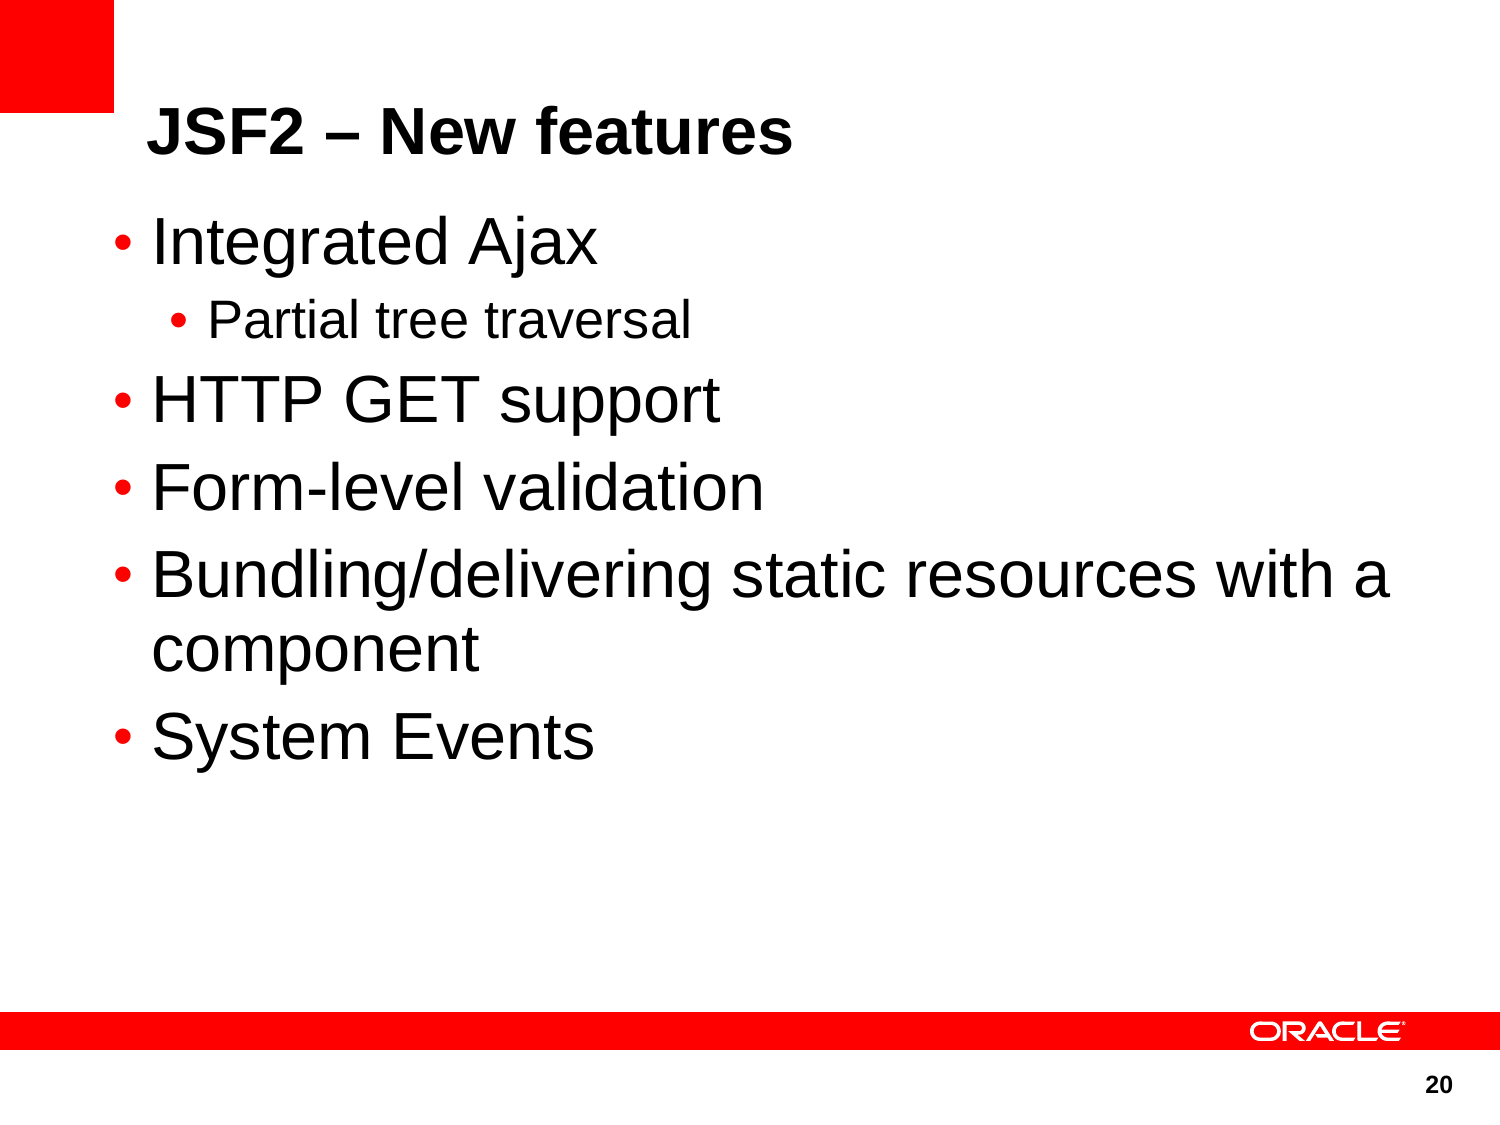

# JSF2 – New features
Integrated Ajax
Partial tree traversal
HTTP GET support
Form-level validation
Bundling/delivering static resources with a component
System Events